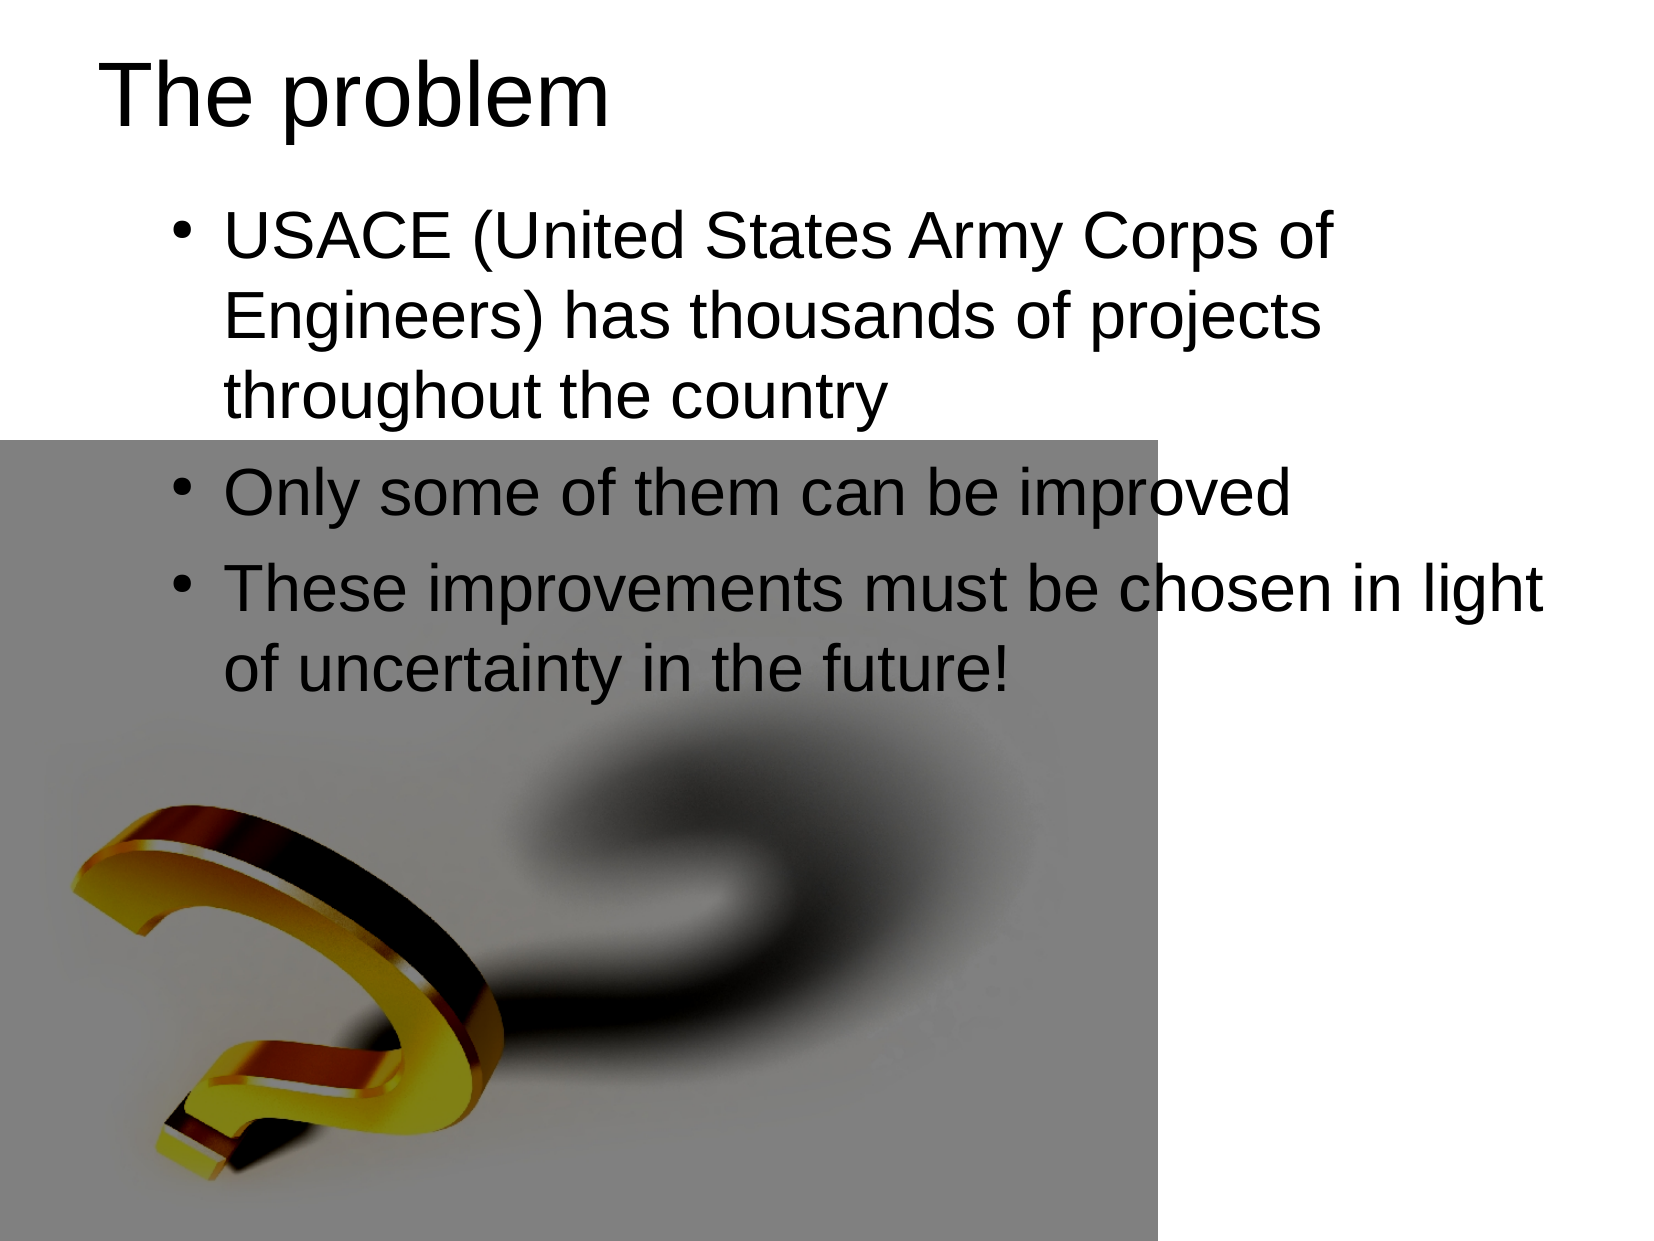

# The problem
USACE (United States Army Corps of Engineers) has thousands of projects throughout the country
Only some of them can be improved
These improvements must be chosen in light of uncertainty in the future!